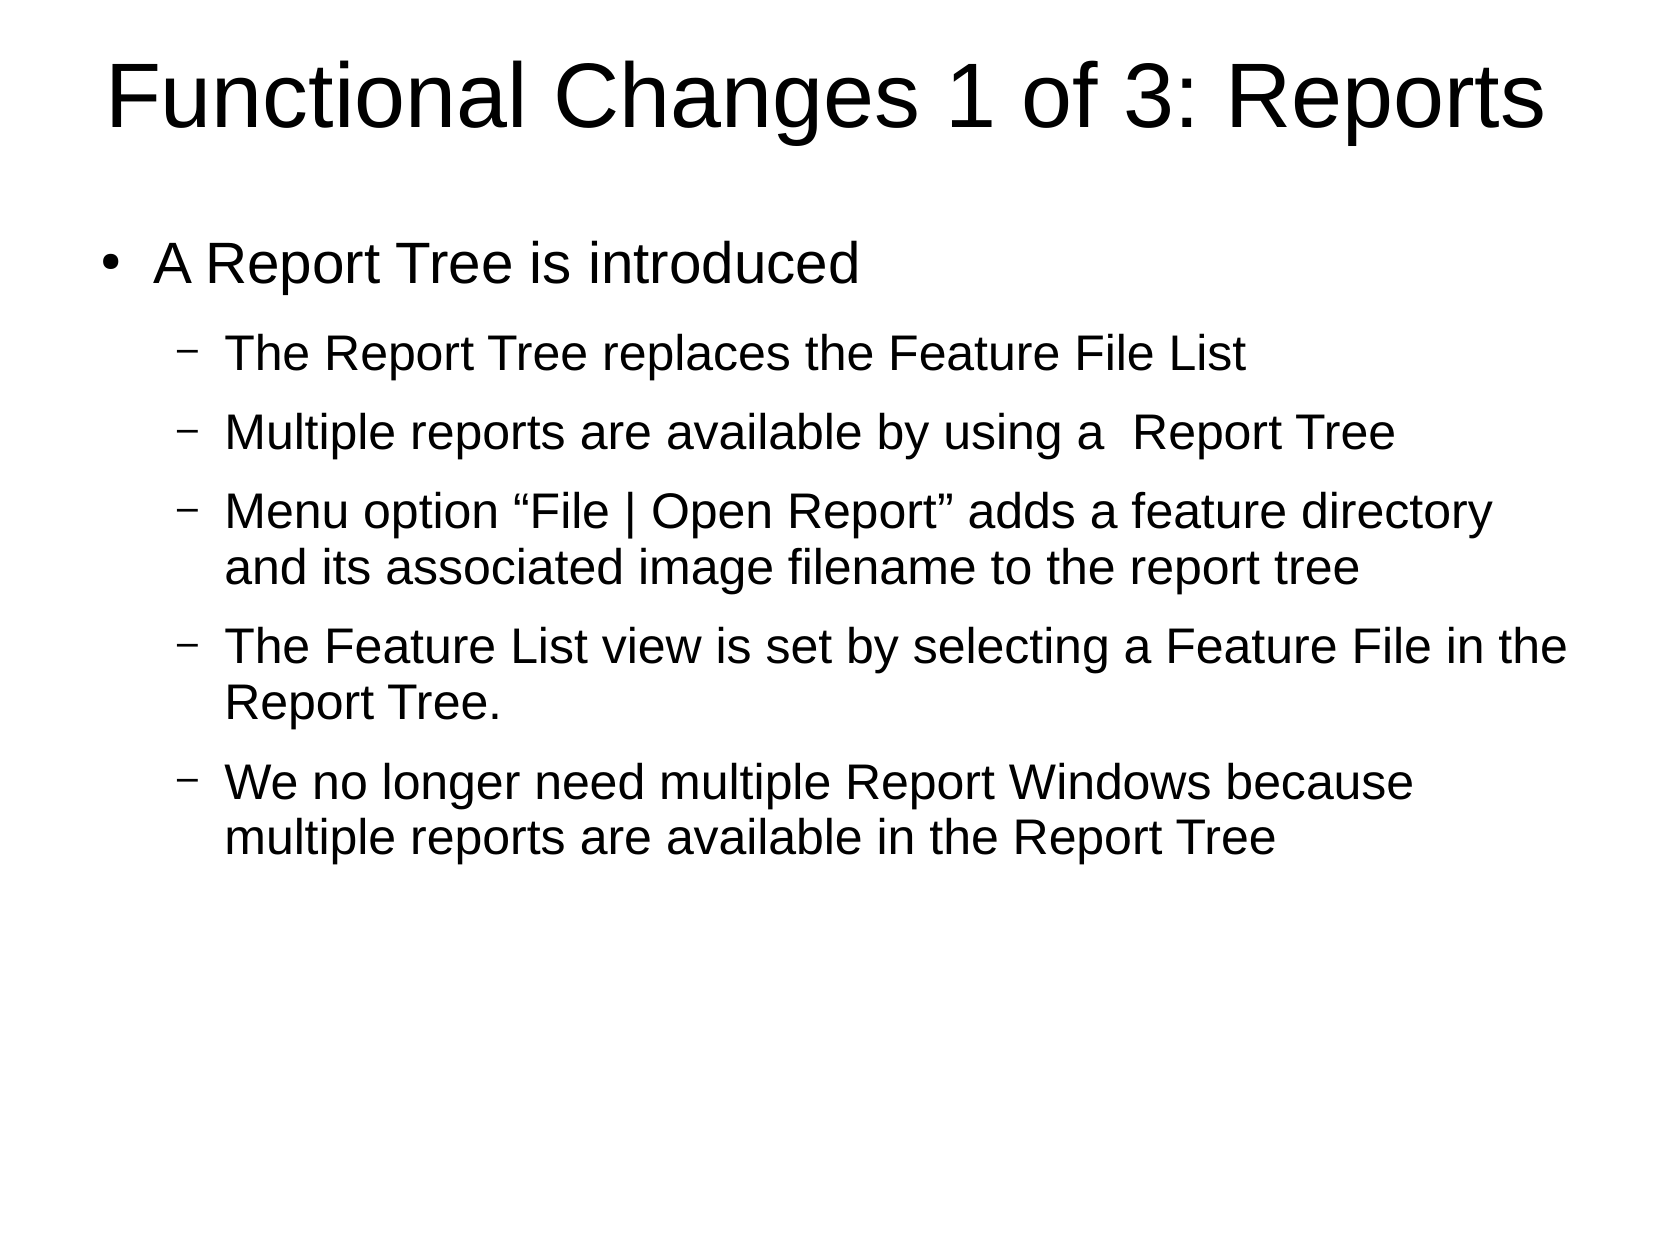

# Functional Changes 1 of 3: Reports
A Report Tree is introduced
The Report Tree replaces the Feature File List
Multiple reports are available by using a Report Tree
Menu option “File | Open Report” adds a feature directory and its associated image filename to the report tree
The Feature List view is set by selecting a Feature File in the Report Tree.
We no longer need multiple Report Windows because multiple reports are available in the Report Tree